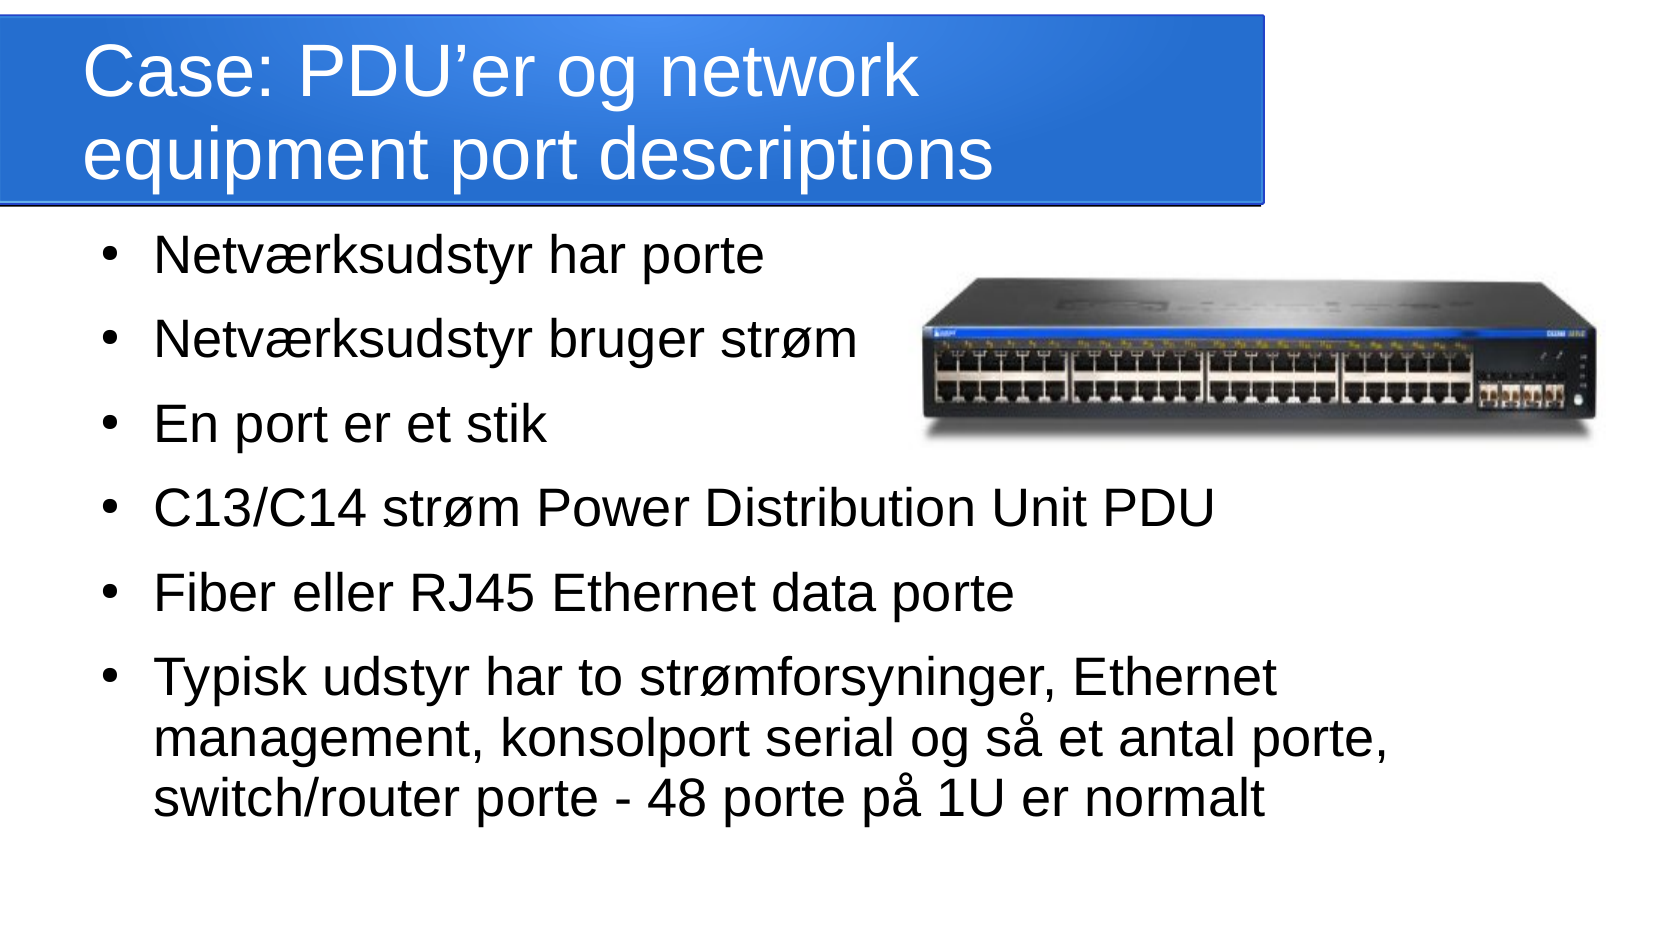

# Case: PDU’er og network equipment port descriptions
Netværksudstyr har porte
Netværksudstyr bruger strøm
En port er et stik
C13/C14 strøm Power Distribution Unit PDU
Fiber eller RJ45 Ethernet data porte
Typisk udstyr har to strømforsyninger, Ethernet management, konsolport serial og så et antal porte, switch/router porte - 48 porte på 1U er normalt